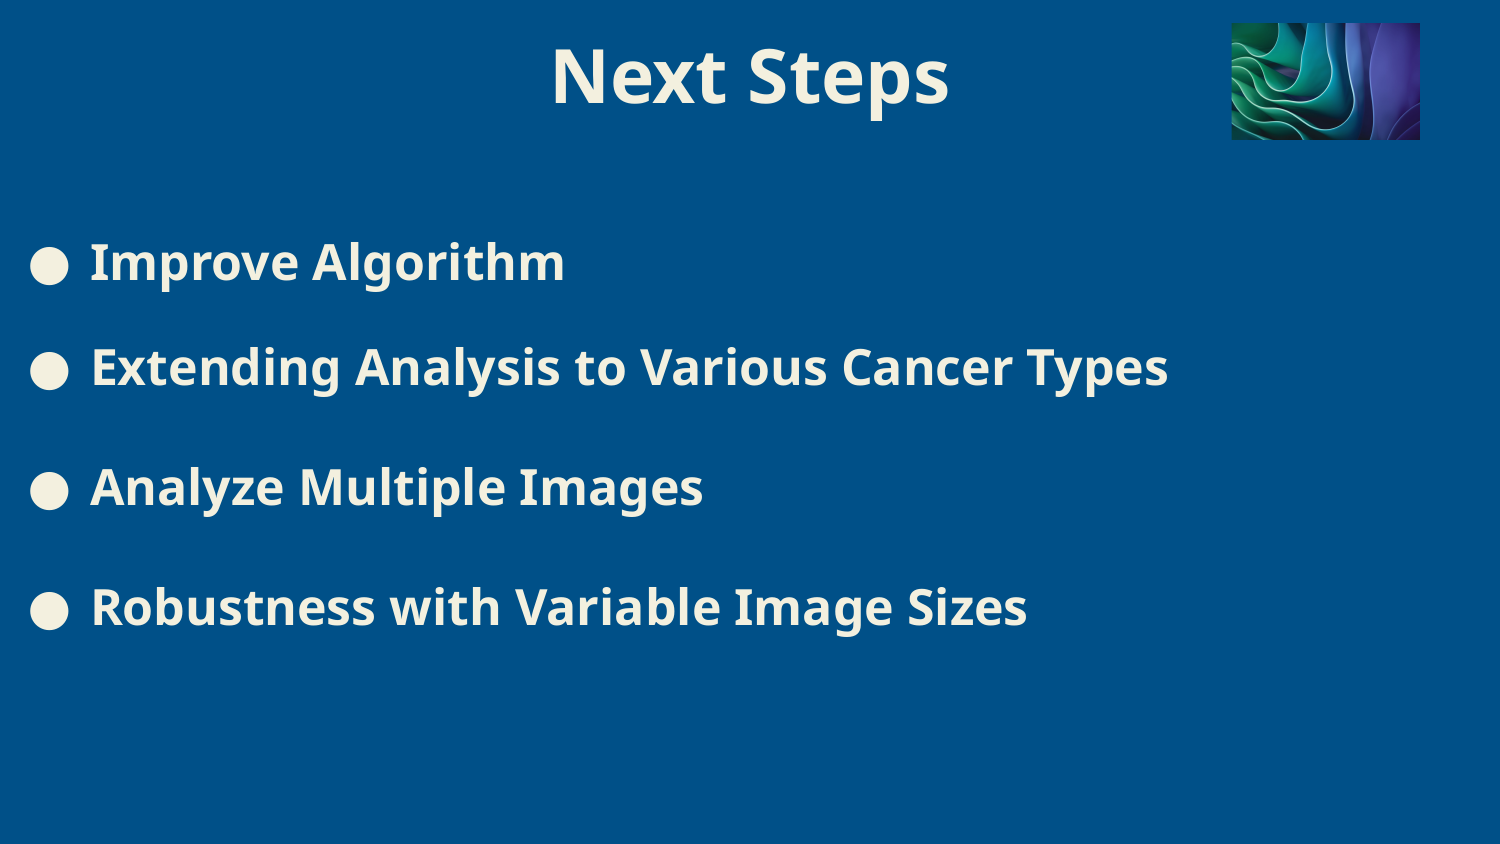

# Next Steps
Improve Algorithm
Extending Analysis to Various Cancer Types
Analyze Multiple Images
Robustness with Variable Image Sizes